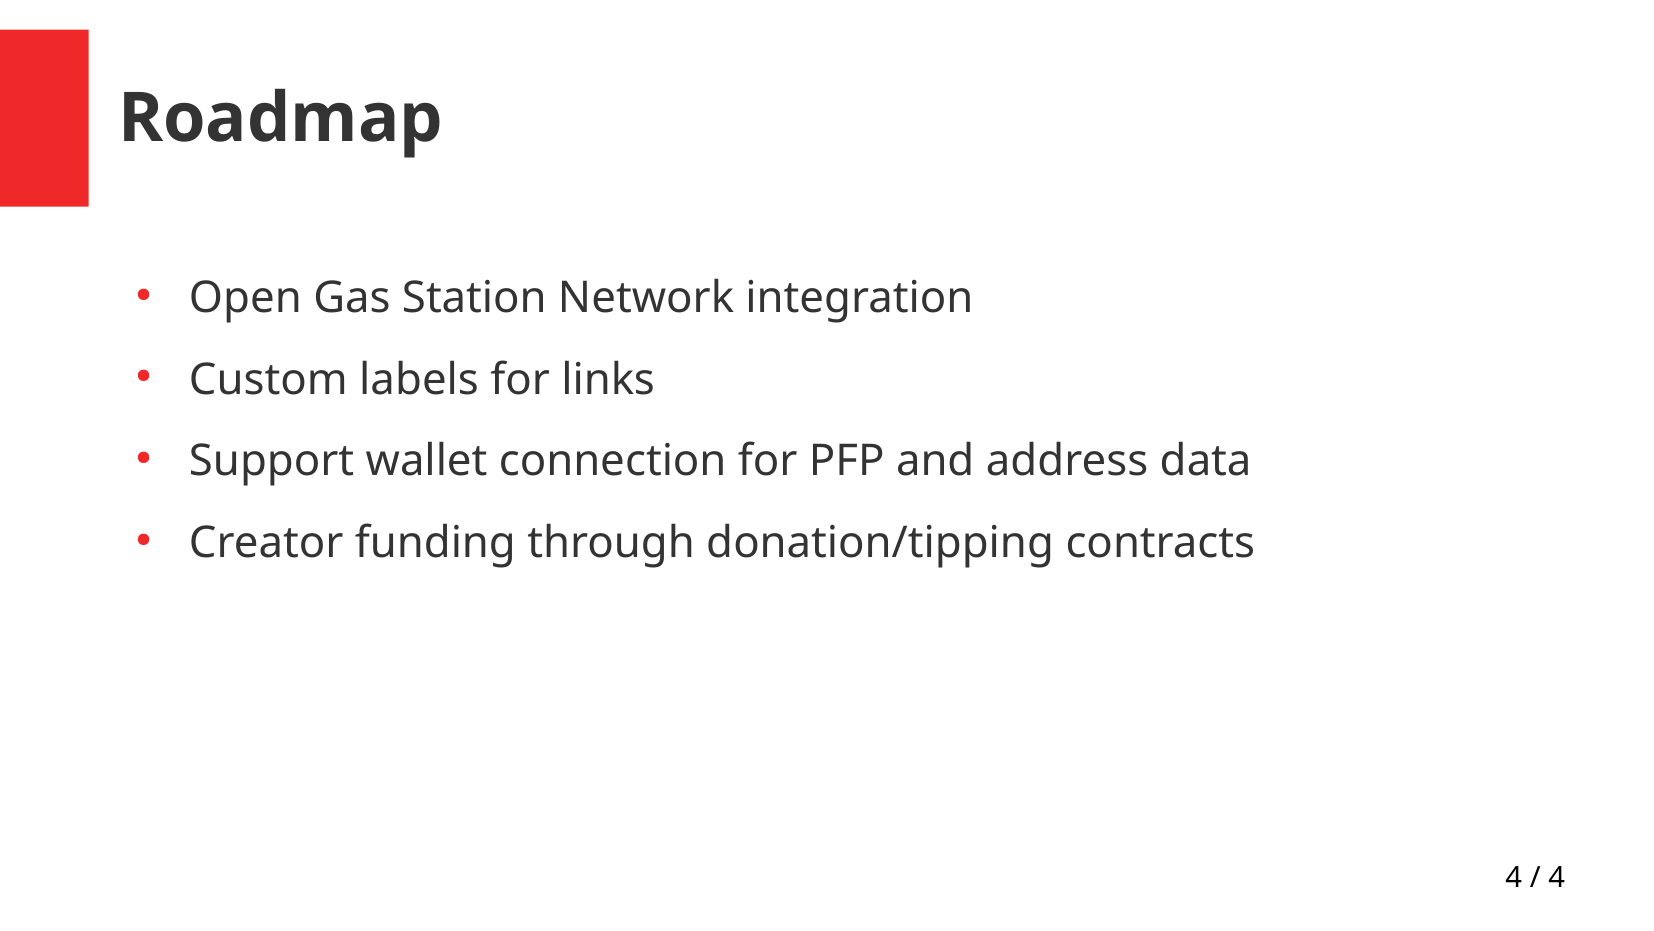

# Roadmap
Open Gas Station Network integration
Custom labels for links
Support wallet connection for PFP and address data
Creator funding through donation/tipping contracts
4